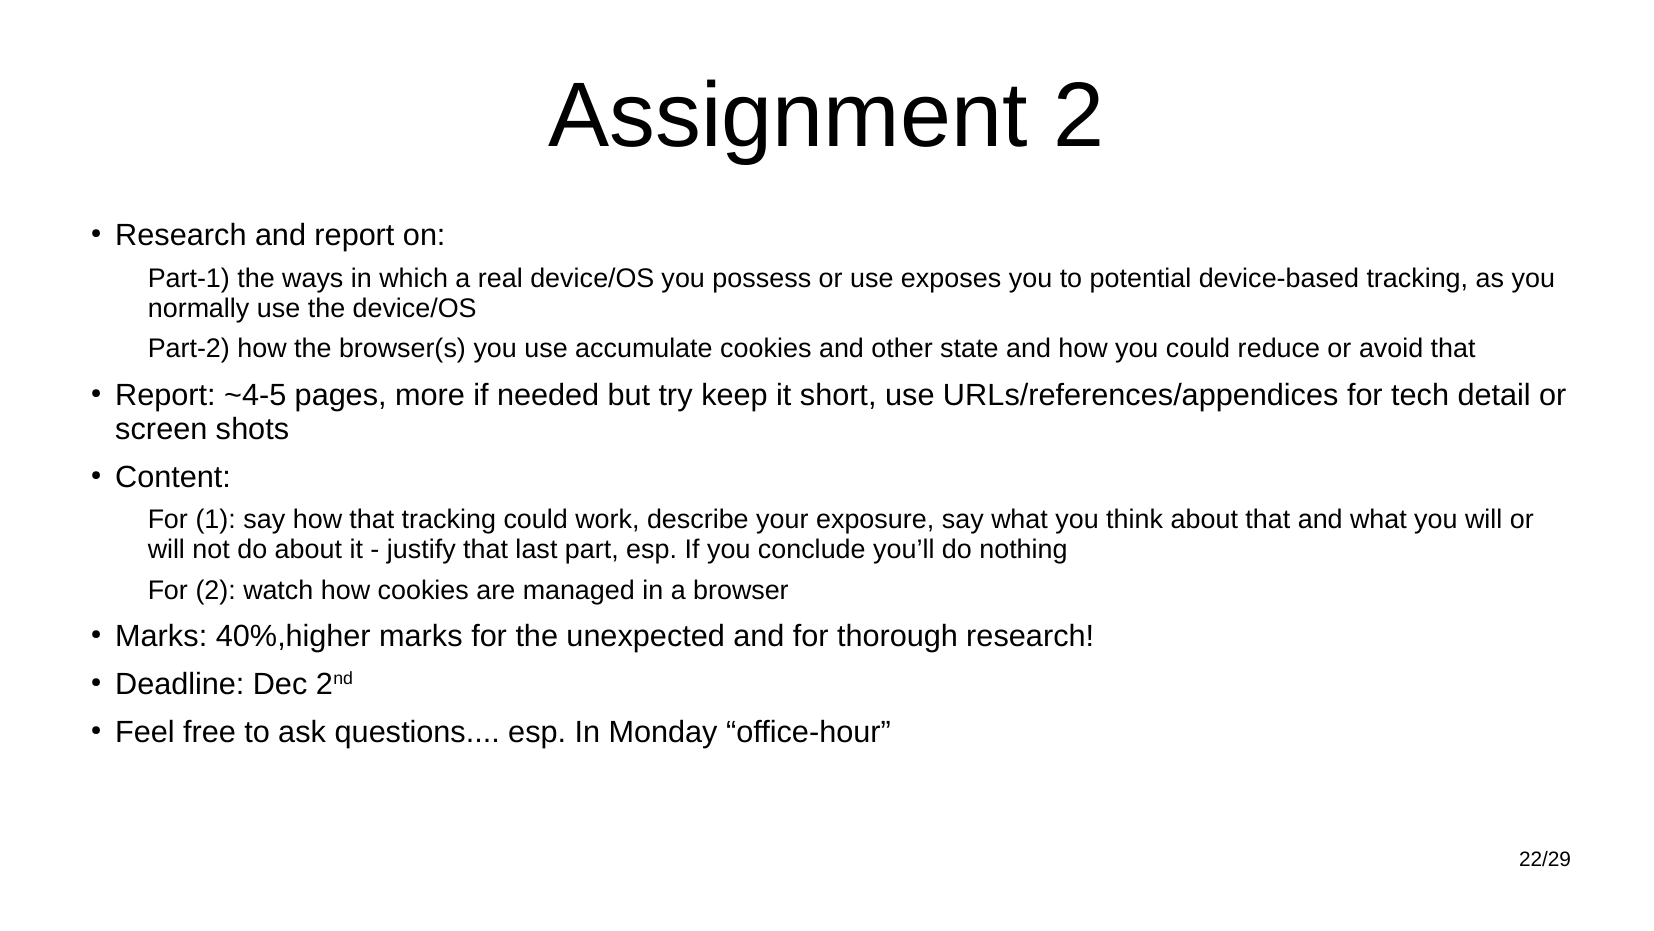

# Assignment 2
Research and report on:
Part-1) the ways in which a real device/OS you possess or use exposes you to potential device-based tracking, as you normally use the device/OS
Part-2) how the browser(s) you use accumulate cookies and other state and how you could reduce or avoid that
Report: ~4-5 pages, more if needed but try keep it short, use URLs/references/appendices for tech detail or screen shots
Content:
For (1): say how that tracking could work, describe your exposure, say what you think about that and what you will or will not do about it - justify that last part, esp. If you conclude you’ll do nothing
For (2): watch how cookies are managed in a browser
Marks: 40%,higher marks for the unexpected and for thorough research!
Deadline: Dec 2nd
Feel free to ask questions.... esp. In Monday “office-hour”
22